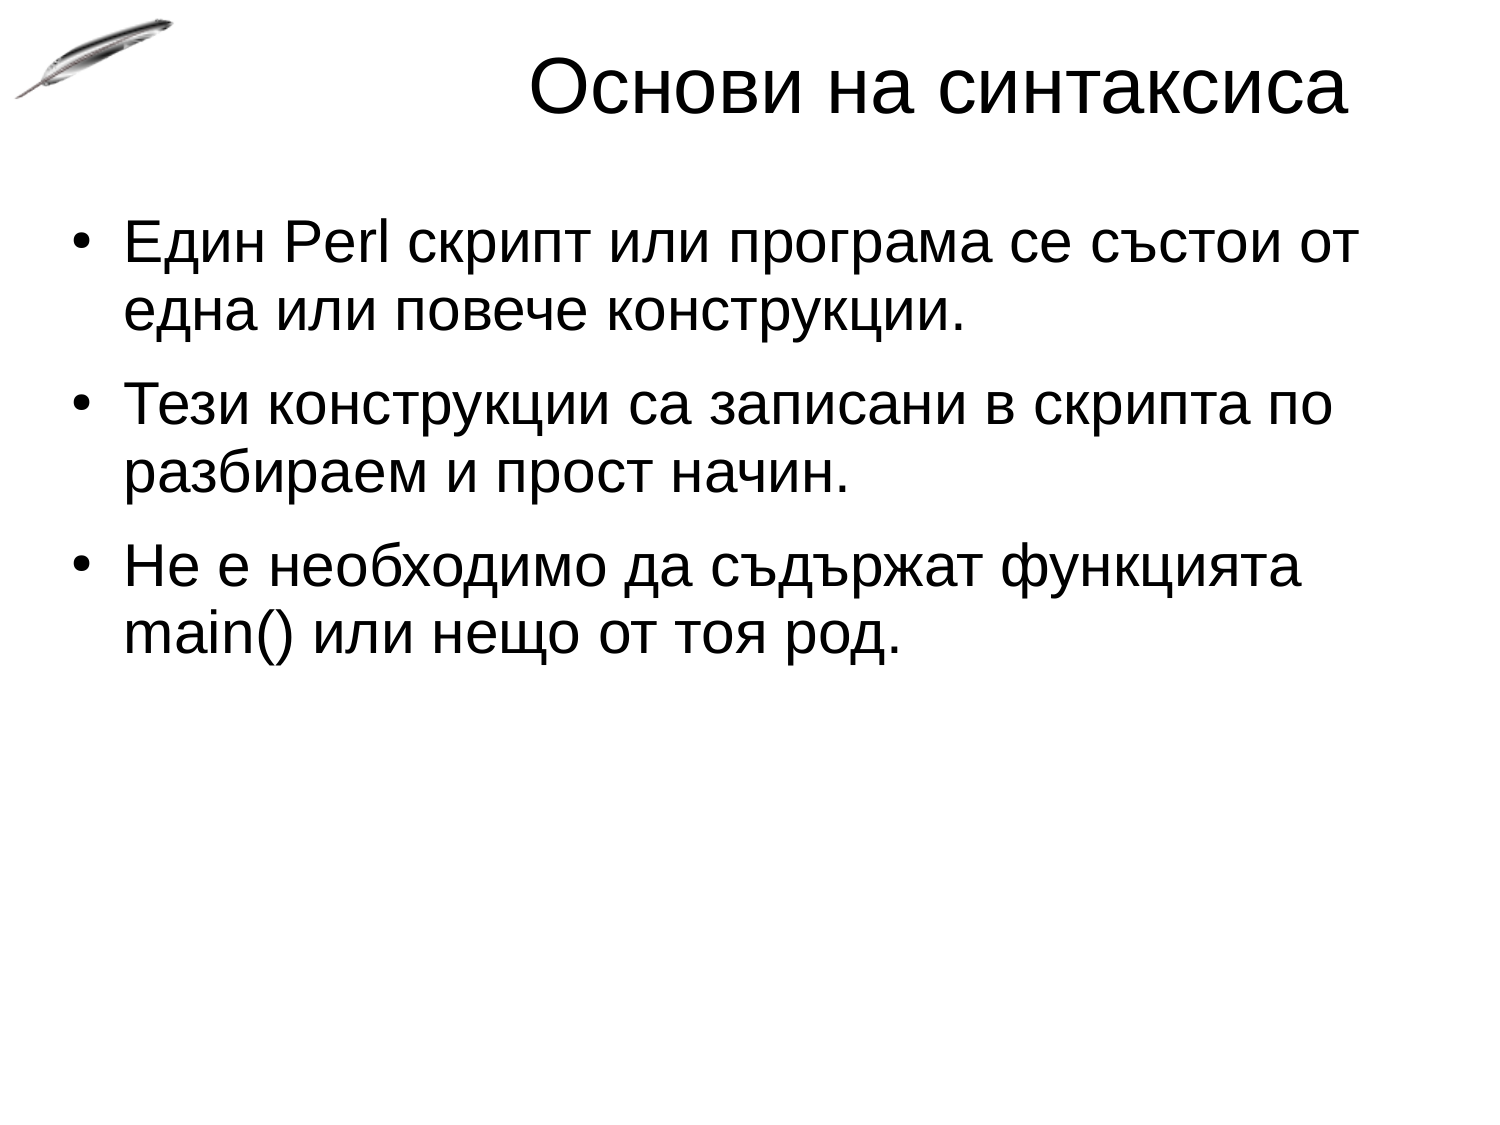

# Основи на синтаксиса
Един Perl скрипт или програма се състои от една или повече конструкции.
Тези конструкции са записани в скрипта по разбираем и прост начин.
Не е необходимо да съдържат функцията main() или нещо от тоя род.